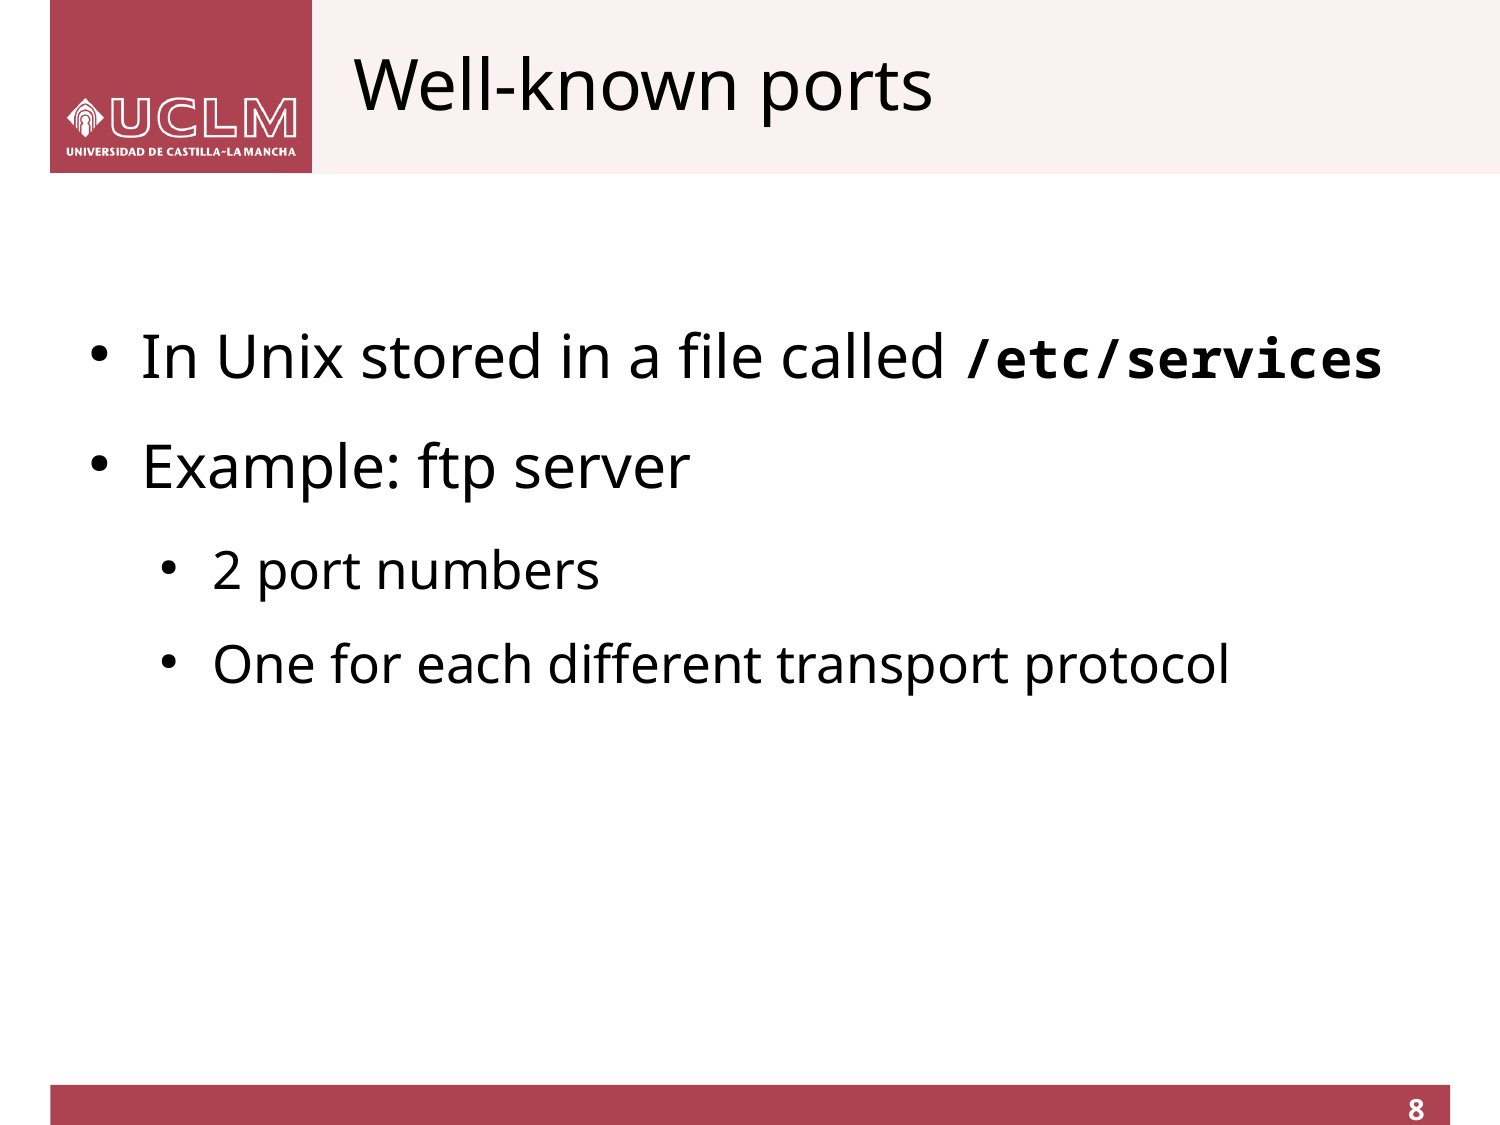

# Well-known ports
In Unix stored in a file called /etc/services
Example: ftp server
2 port numbers
One for each different transport protocol
8